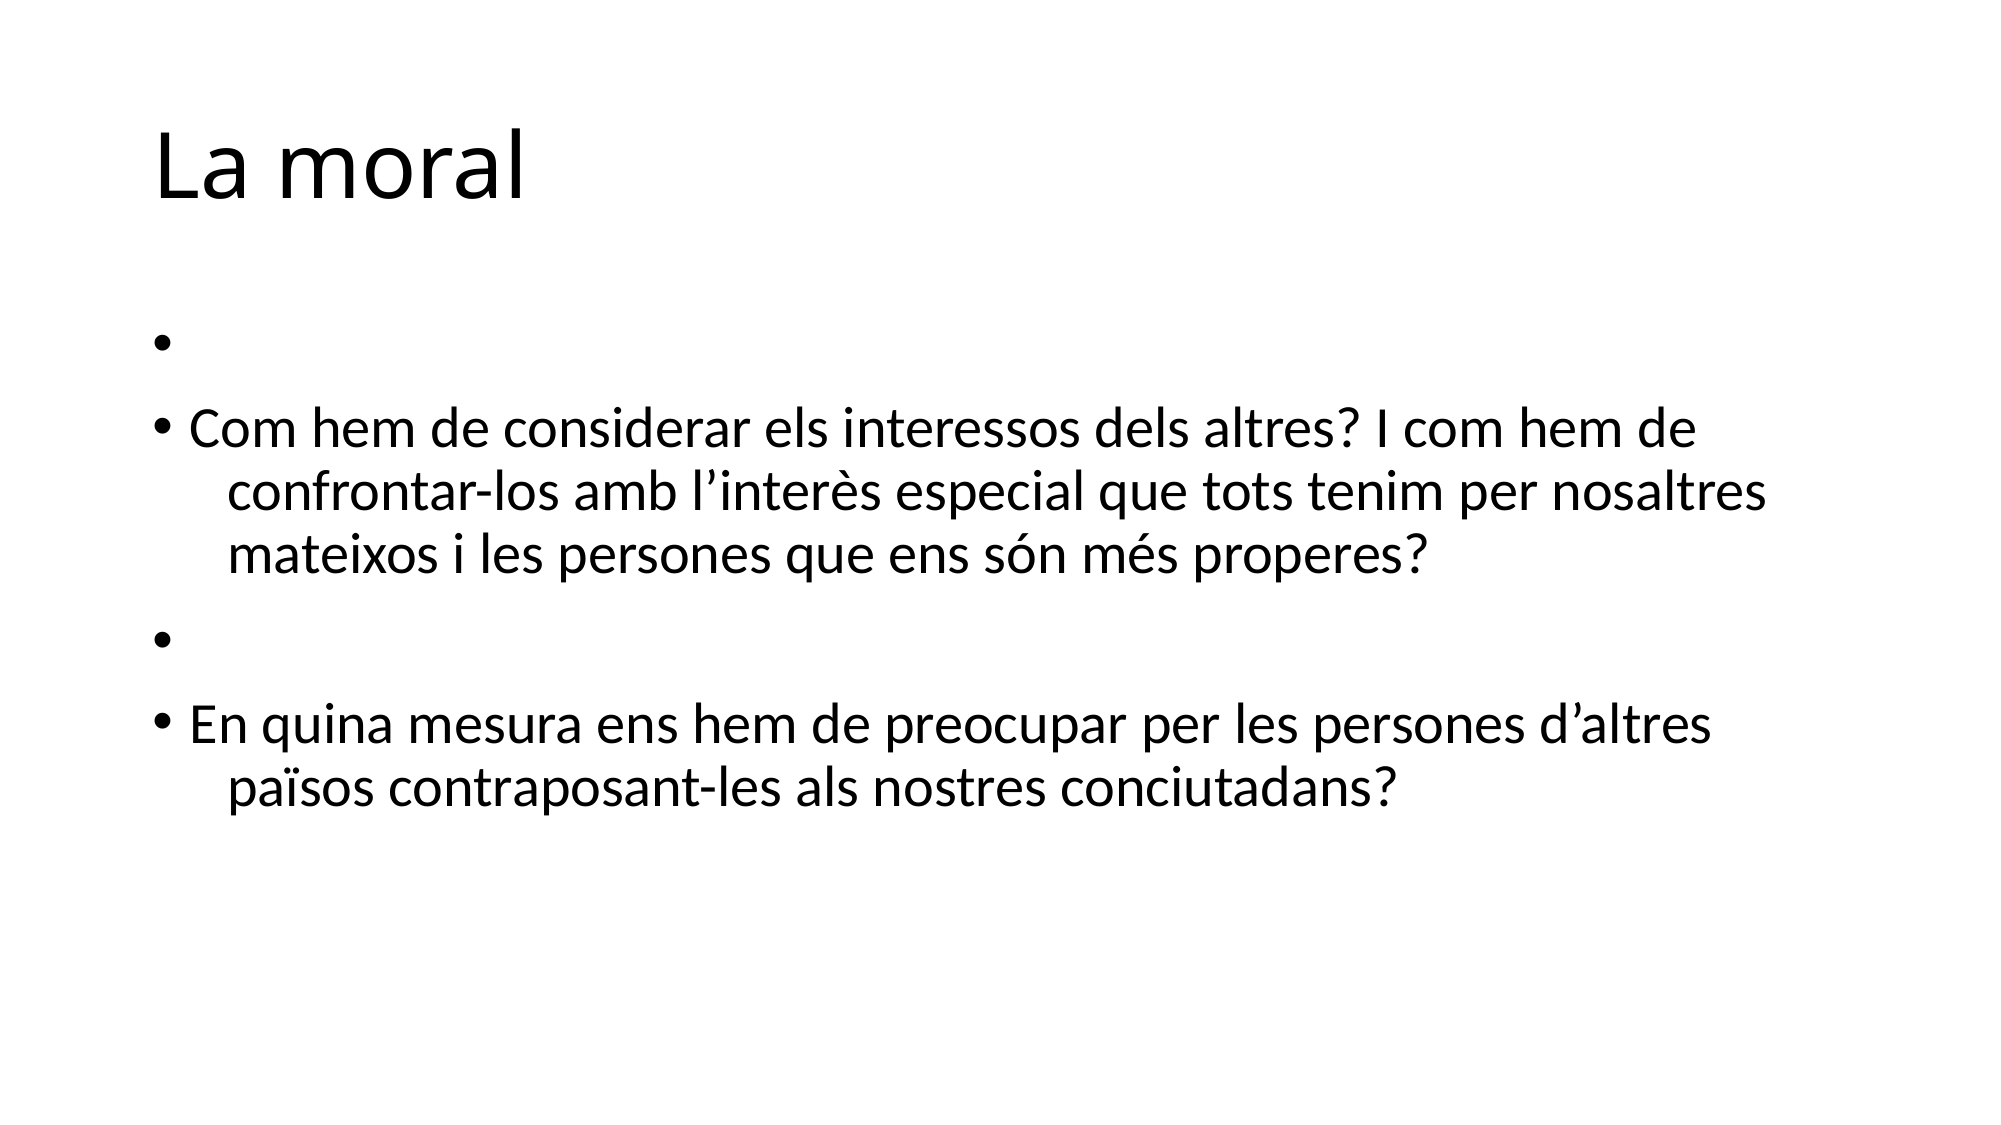

# La moral
Com hem de considerar els interessos dels altres? I com hem de confrontar-los amb l’interès especial que tots tenim per nosaltres mateixos i les persones que ens són més properes?
En quina mesura ens hem de preocupar per les persones d’altres països contraposant-les als nostres conciutadans?